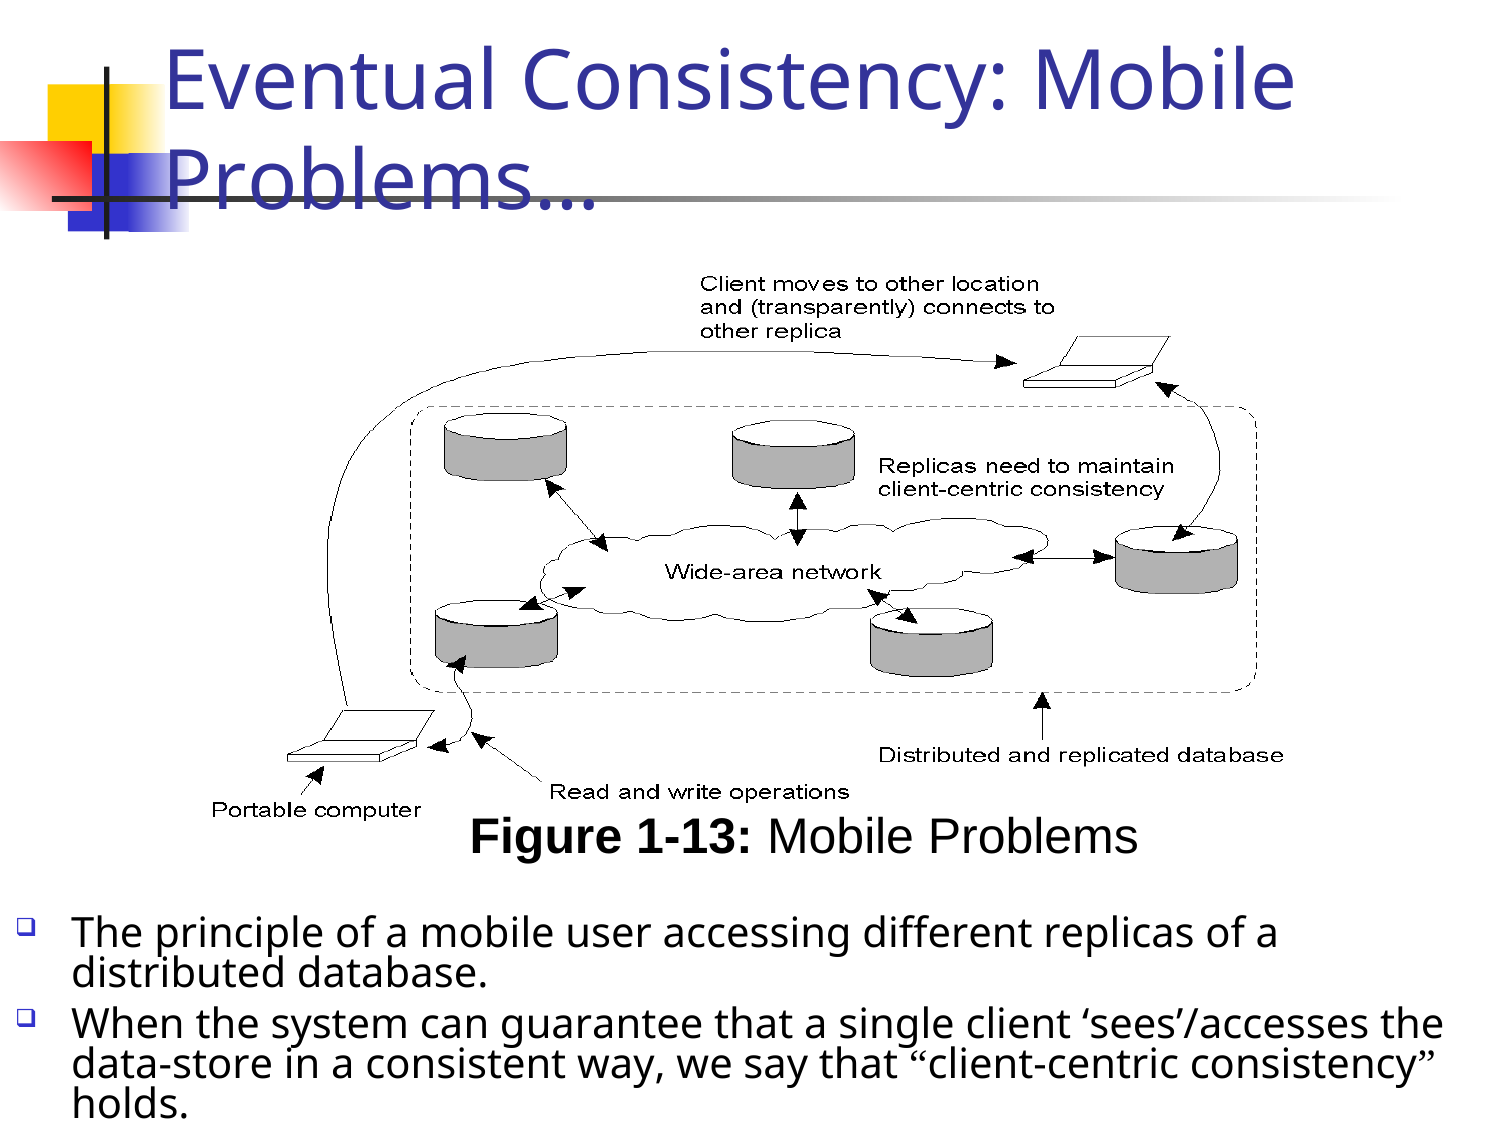

Eventual Consistency: Mobile Problems…
Figure 1-13: Mobile Problems
The principle of a mobile user accessing different replicas of a distributed database.
When the system can guarantee that a single client ‘sees’/accesses the data-store in a consistent way, we say that “client-centric consistency” holds.